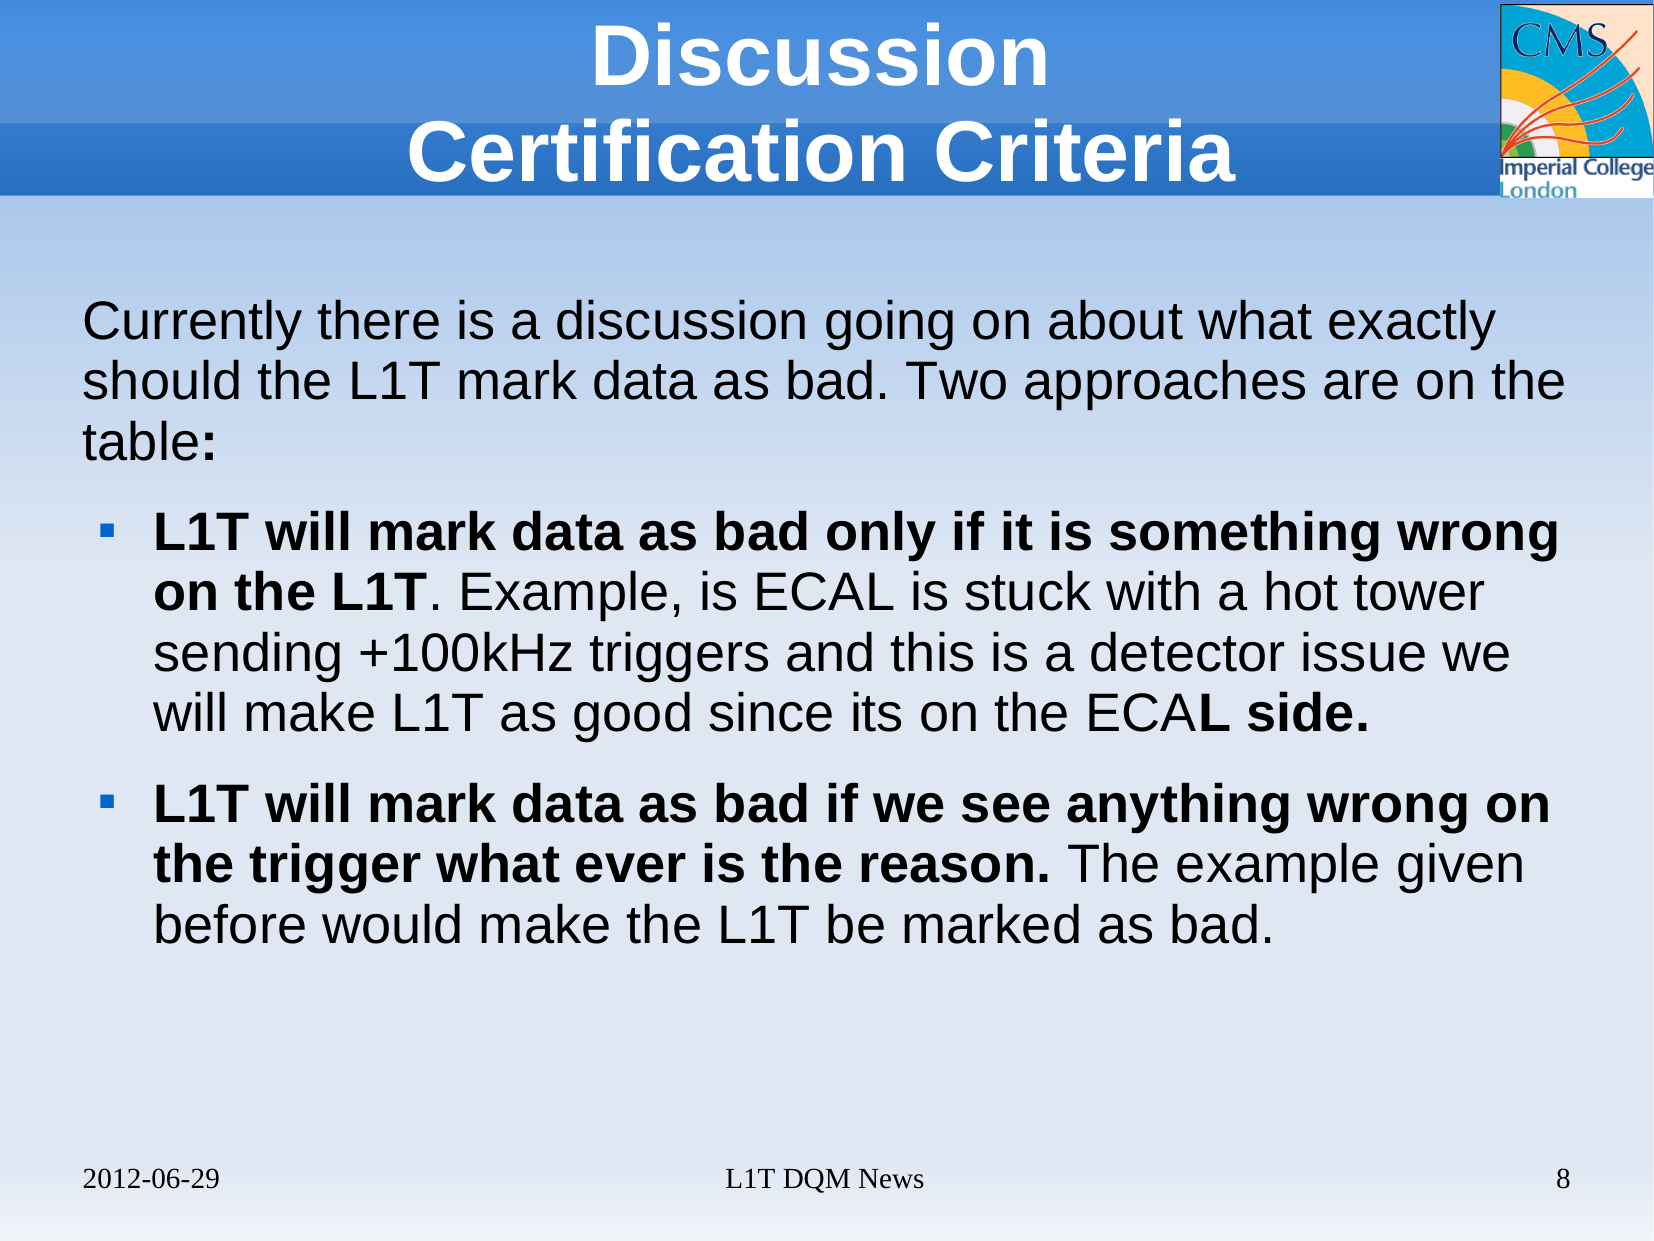

# Discussion Certification Criteria
Currently there is a discussion going on about what exactly should the L1T mark data as bad. Two approaches are on the table:
L1T will mark data as bad only if it is something wrong on the L1T. Example, is ECAL is stuck with a hot tower sending +100kHz triggers and this is a detector issue we will make L1T as good since its on the ECAL side.
L1T will mark data as bad if we see anything wrong on the trigger what ever is the reason. The example given before would make the L1T be marked as bad.
2012-06-29
L1T DQM News
8